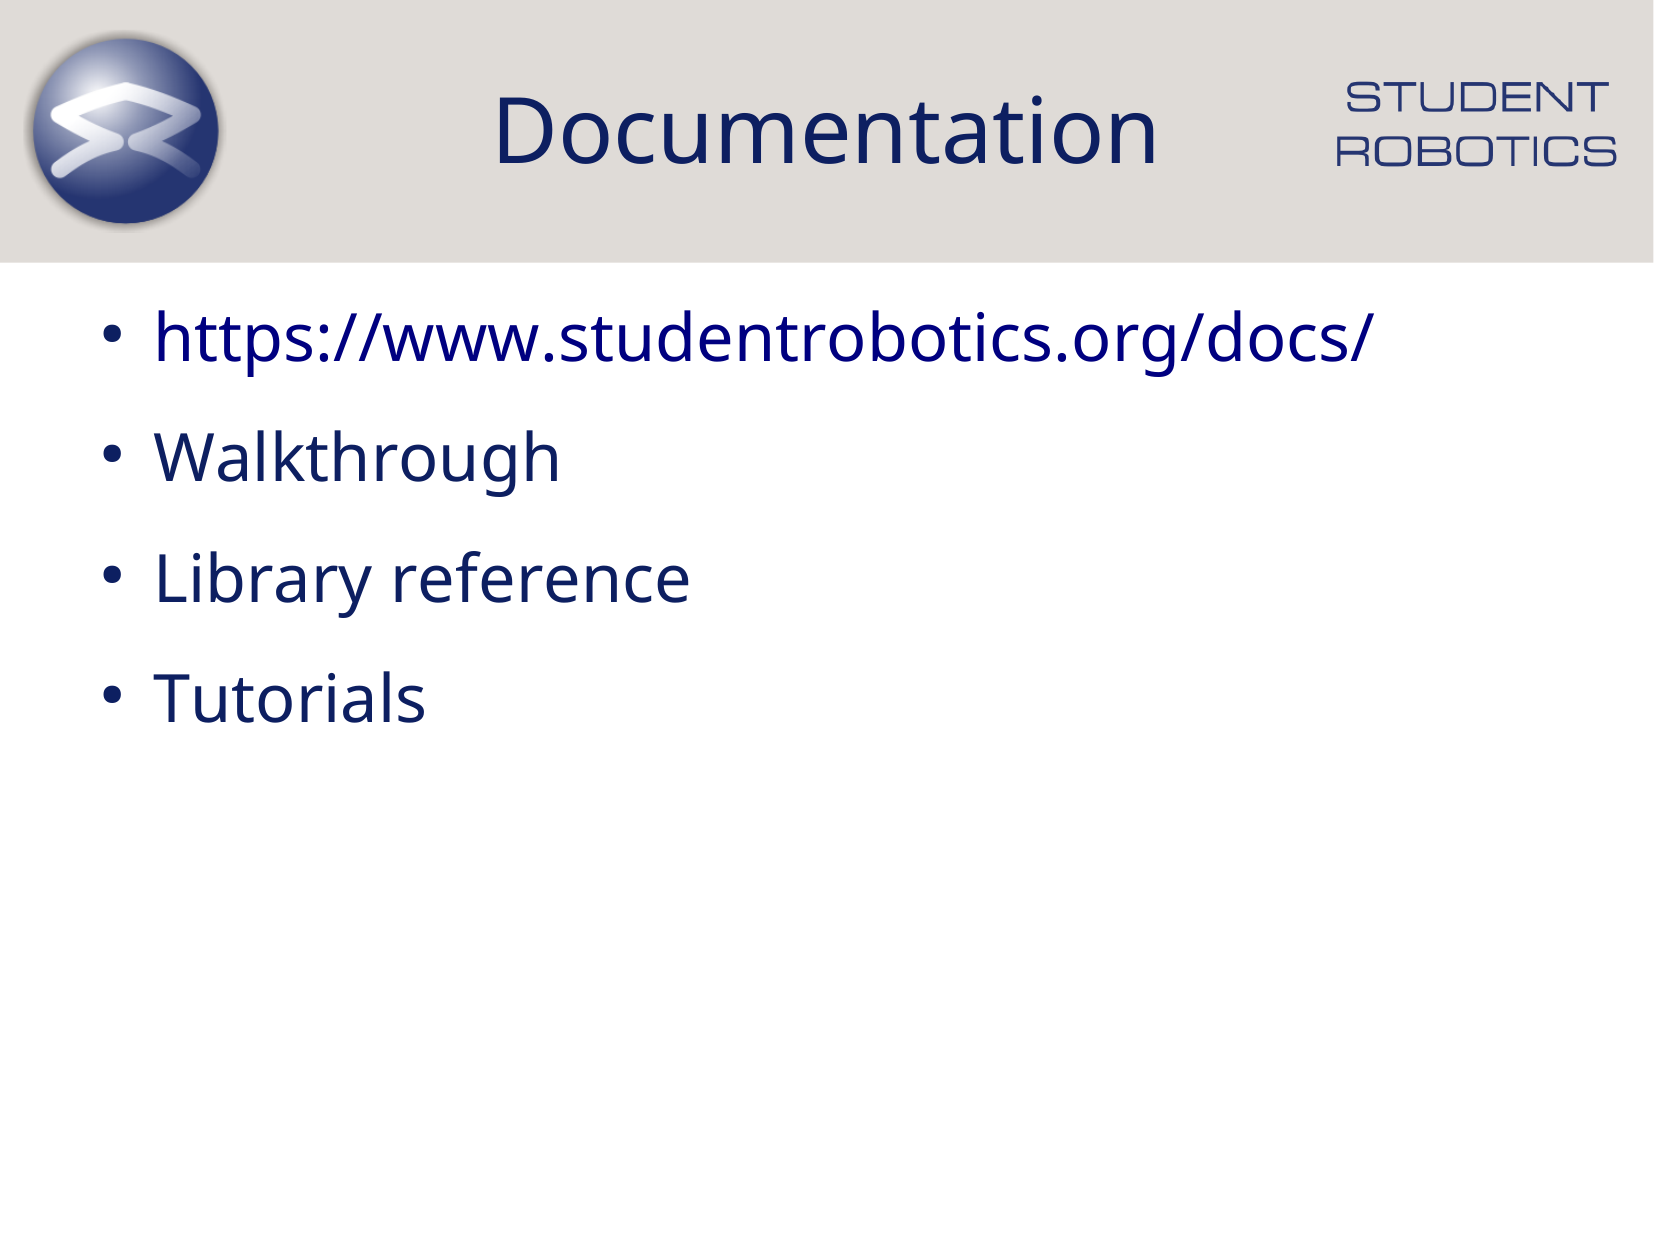

# Documentation
https://www.studentrobotics.org/docs/
Walkthrough
Library reference
Tutorials